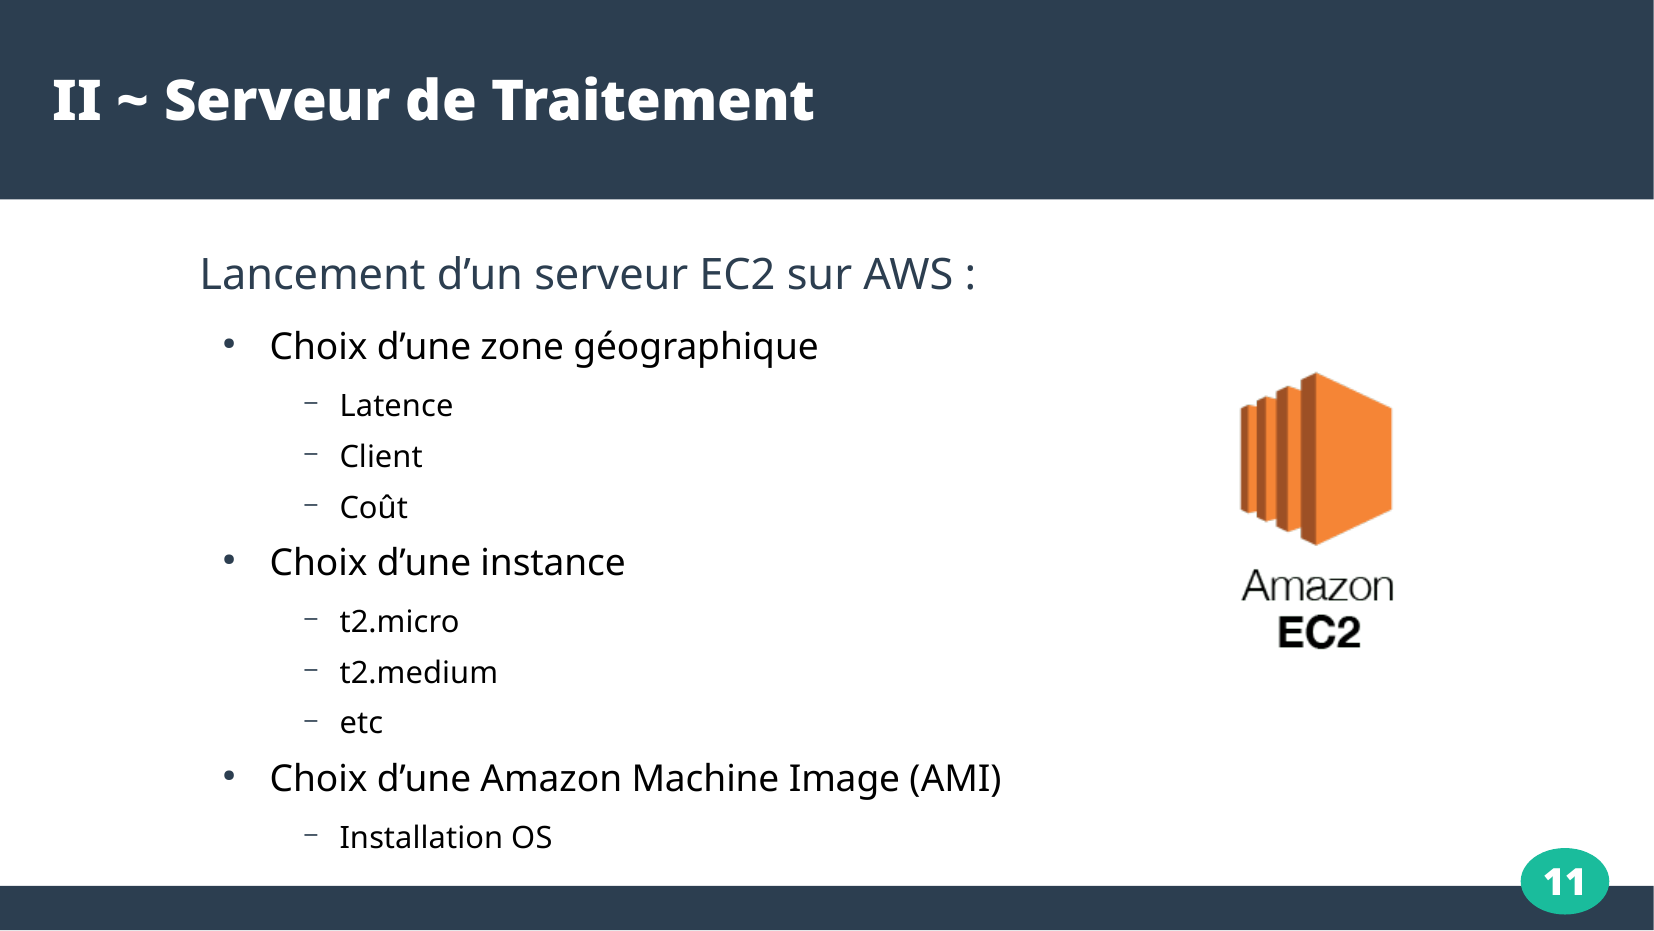

# II ~ Serveur de Traitement
Lancement d’un serveur EC2 sur AWS :
Choix d’une zone géographique
Latence
Client
Coût
Choix d’une instance
t2.micro
t2.medium
etc
Choix d’une Amazon Machine Image (AMI)
Installation OS
11